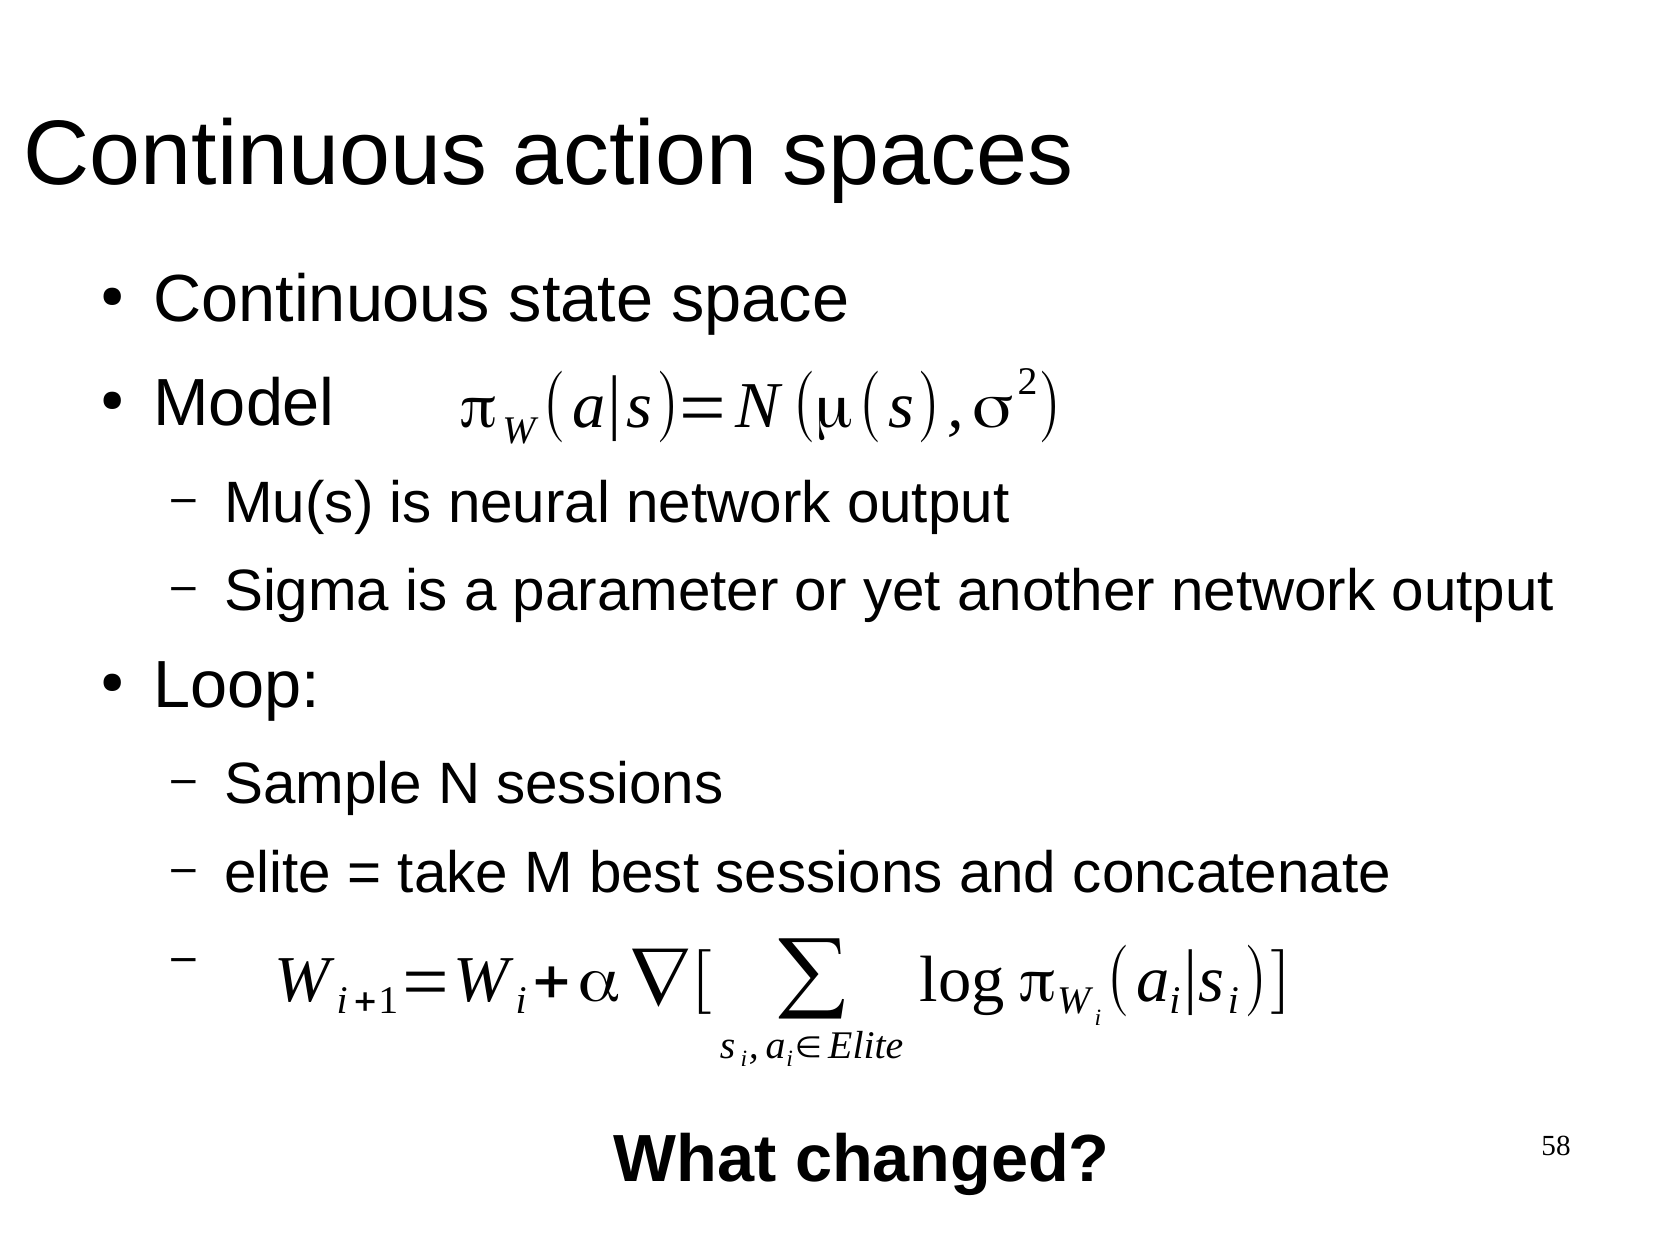

# Continuous action spaces
Continuous state space
Model
Mu(s) is neural network output
Sigma is a parameter or yet another network output
Loop:
Sample N sessions
elite = take M best sessions and concatenate
What changed?
58